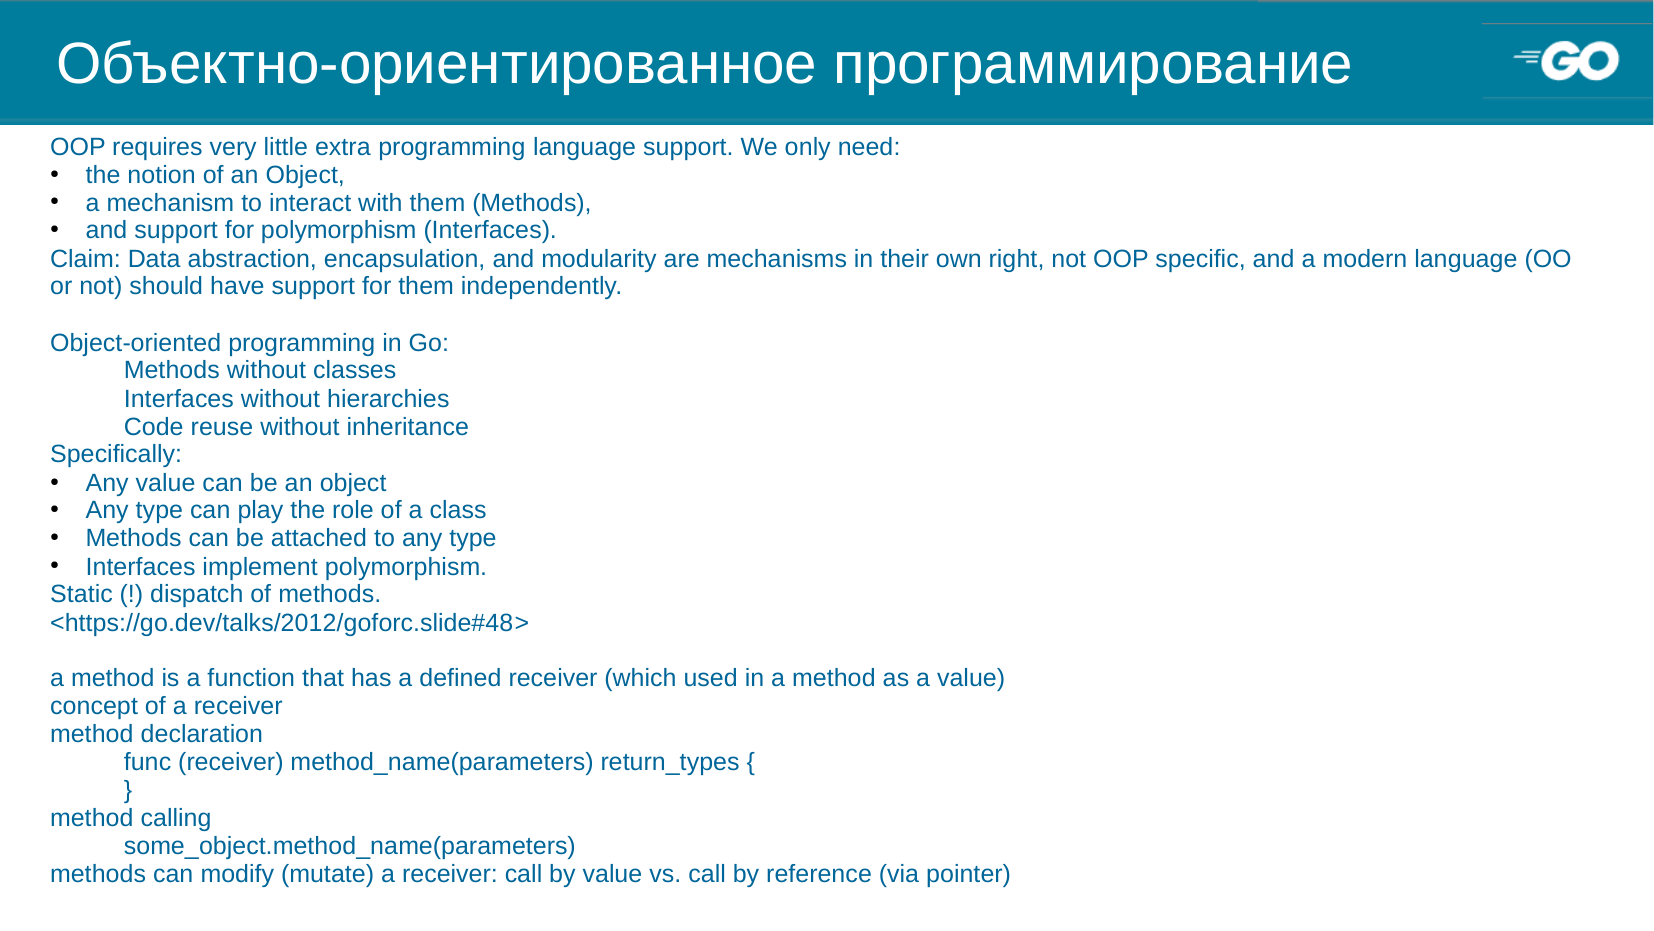

Объектно-ориентированное программирование
OOP requires very little extra programming language support. We only need:
the notion of an Object,
a mechanism to interact with them (Methods),
and support for polymorphism (Interfaces).
Claim: Data abstraction, encapsulation, and modularity are mechanisms in their own right, not OOP specific, and a modern language (OO or not) should have support for them independently.
Object-oriented programming in Go:
	Methods without classes
	Interfaces without hierarchies
	Code reuse without inheritance
Specifically:
Any value can be an object
Any type can play the role of a class
Methods can be attached to any type
Interfaces implement polymorphism.
Static (!) dispatch of methods.
<https://go.dev/talks/2012/goforc.slide#48>
a method is a function that has a defined receiver (which used in a method as a value)
concept of a receiver
method declaration
	func (receiver) method_name(parameters) return_types {
	}
method calling
	some_object.method_name(parameters)
methods can modify (mutate) a receiver: call by value vs. call by reference (via pointer)